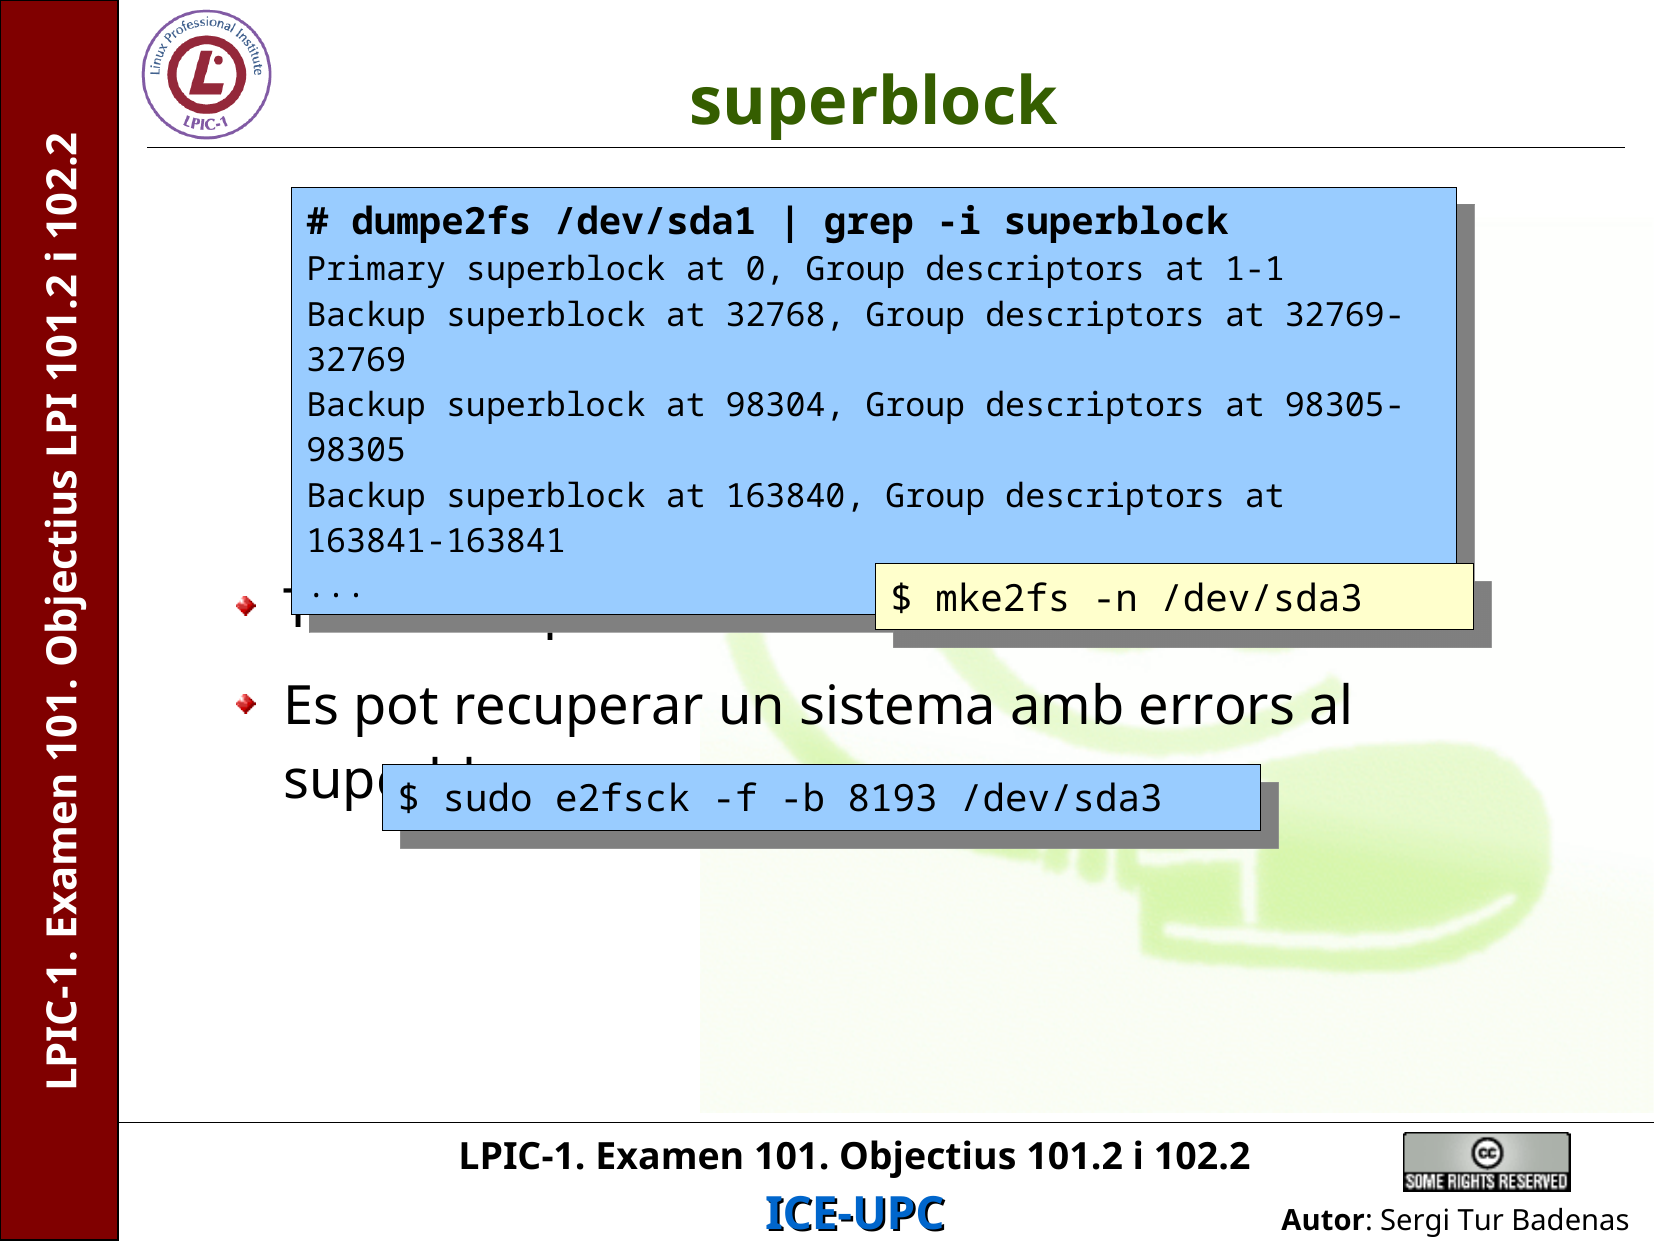

# superblock
# dumpe2fs /dev/sda1 | grep -i superblock
Primary superblock at 0, Group descriptors at 1-1
Backup superblock at 32768, Group descriptors at 32769-32769
Backup superblock at 98304, Group descriptors at 98305-98305
Backup superblock at 163840, Group descriptors at 163841-163841
...
També es pot utilitzar:
Es pot recuperar un sistema amb errors al superbloc:
$ mke2fs -n /dev/sda3
$ sudo e2fsck -f -b 8193 /dev/sda3